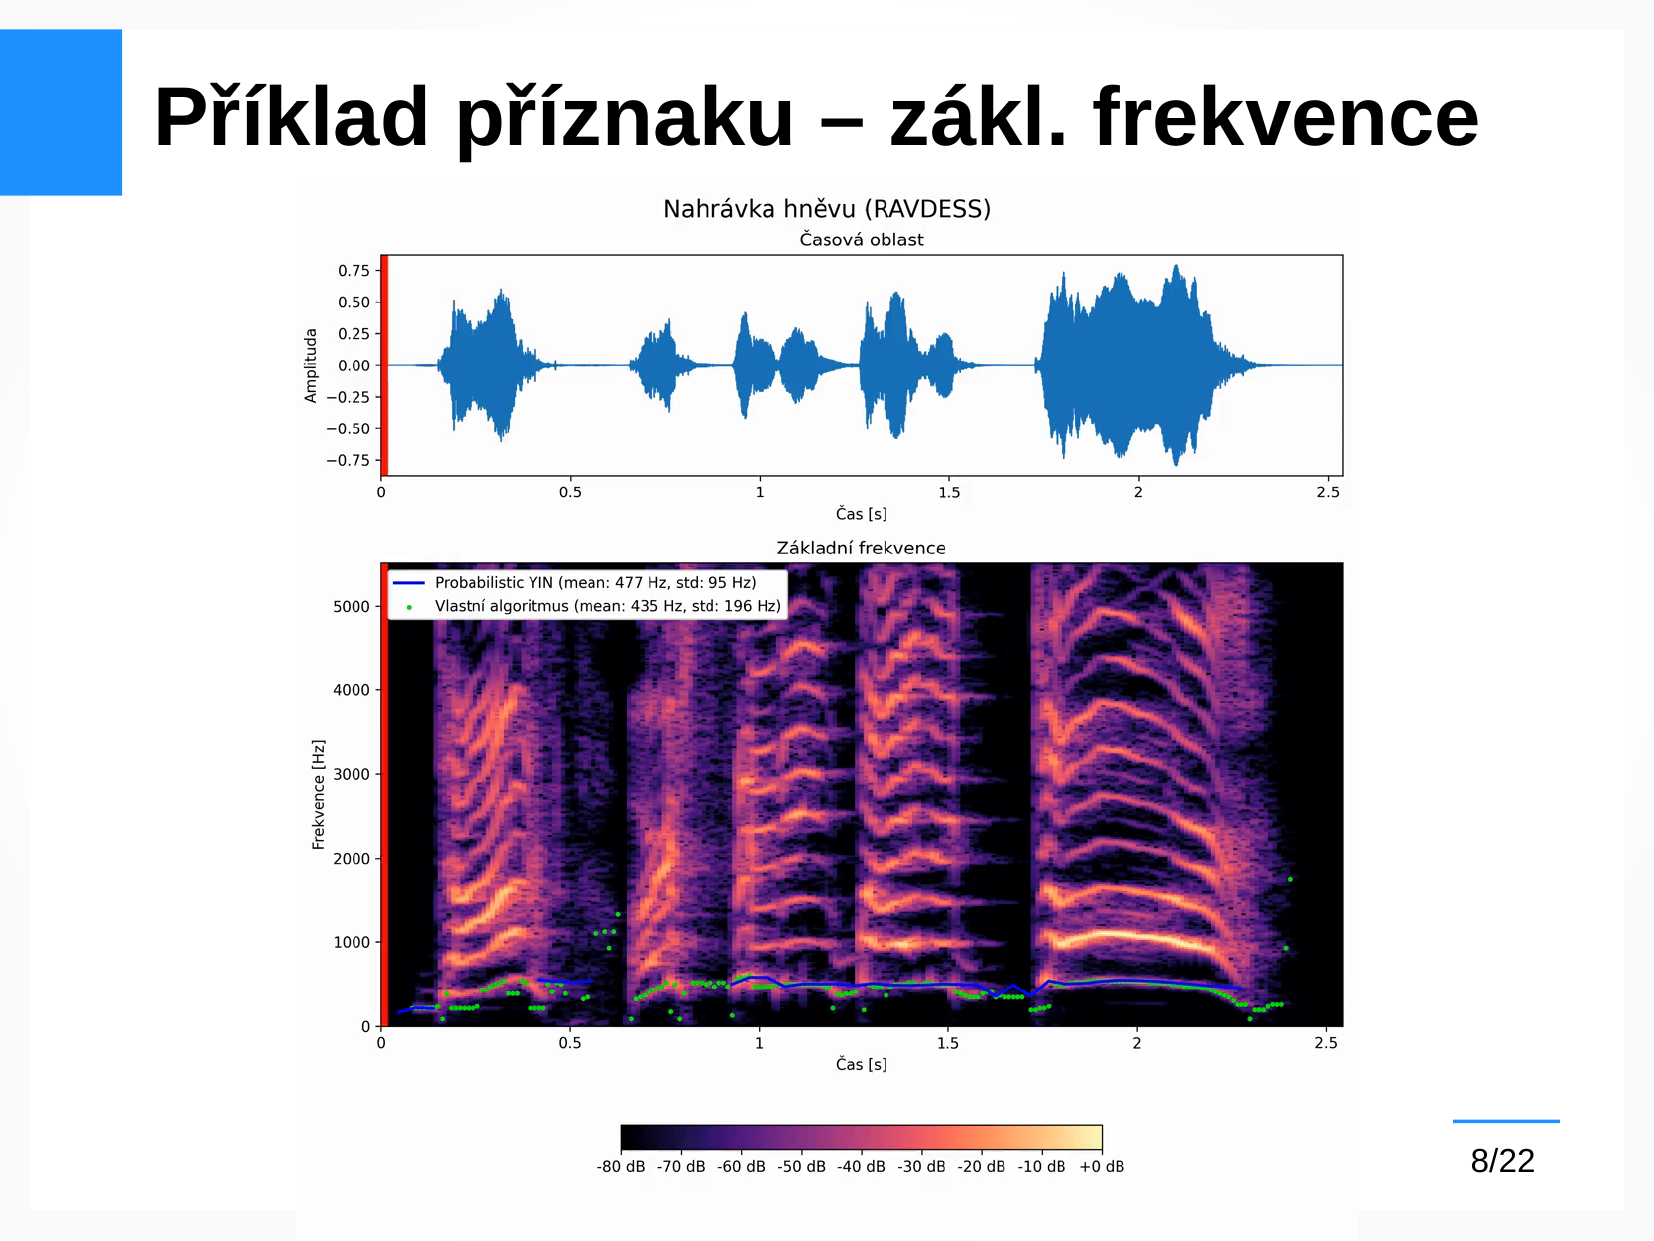

# Příklad příznaku – zákl. frekvence
8